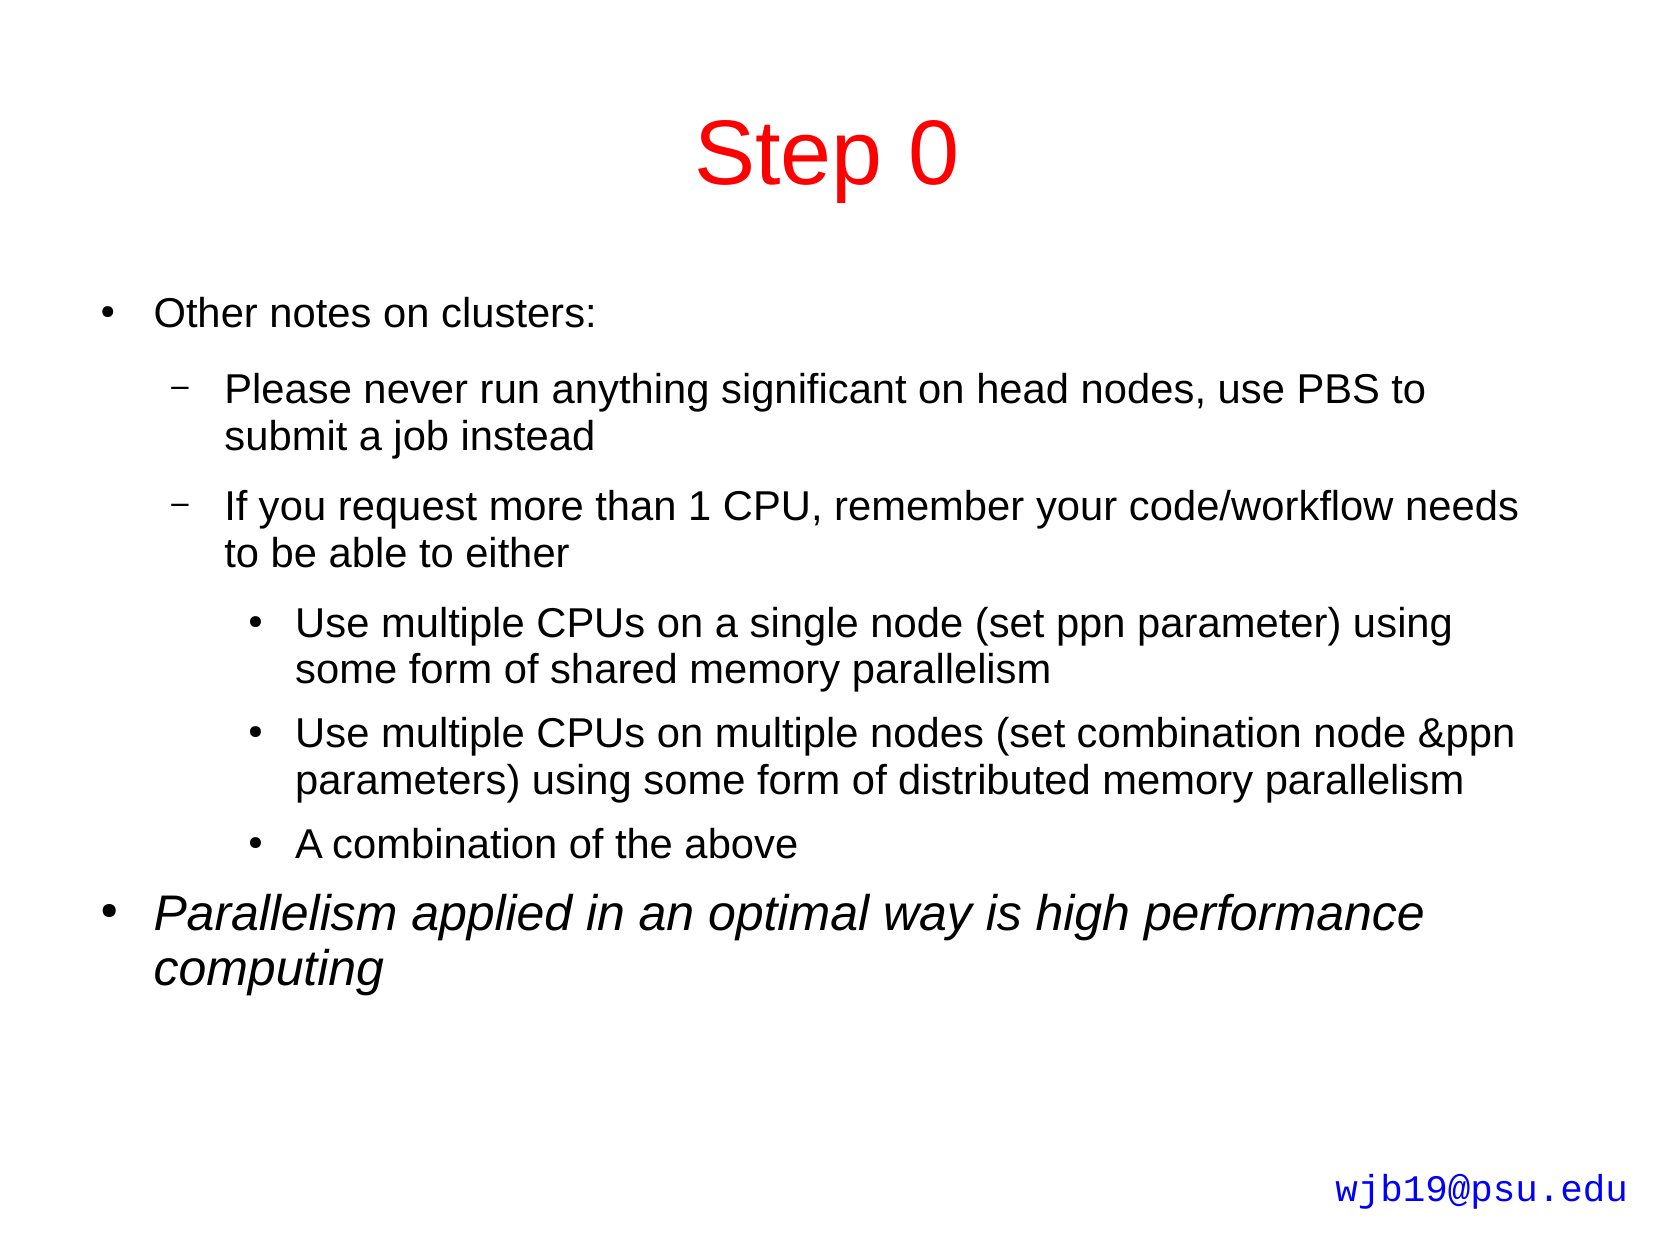

# Step 0
Other notes on clusters:
Please never run anything significant on head nodes, use PBS to submit a job instead
If you request more than 1 CPU, remember your code/workflow needs to be able to either
Use multiple CPUs on a single node (set ppn parameter) using some form of shared memory parallelism
Use multiple CPUs on multiple nodes (set combination node &ppn parameters) using some form of distributed memory parallelism
A combination of the above
Parallelism applied in an optimal way is high performance computing
wjb19@psu.edu